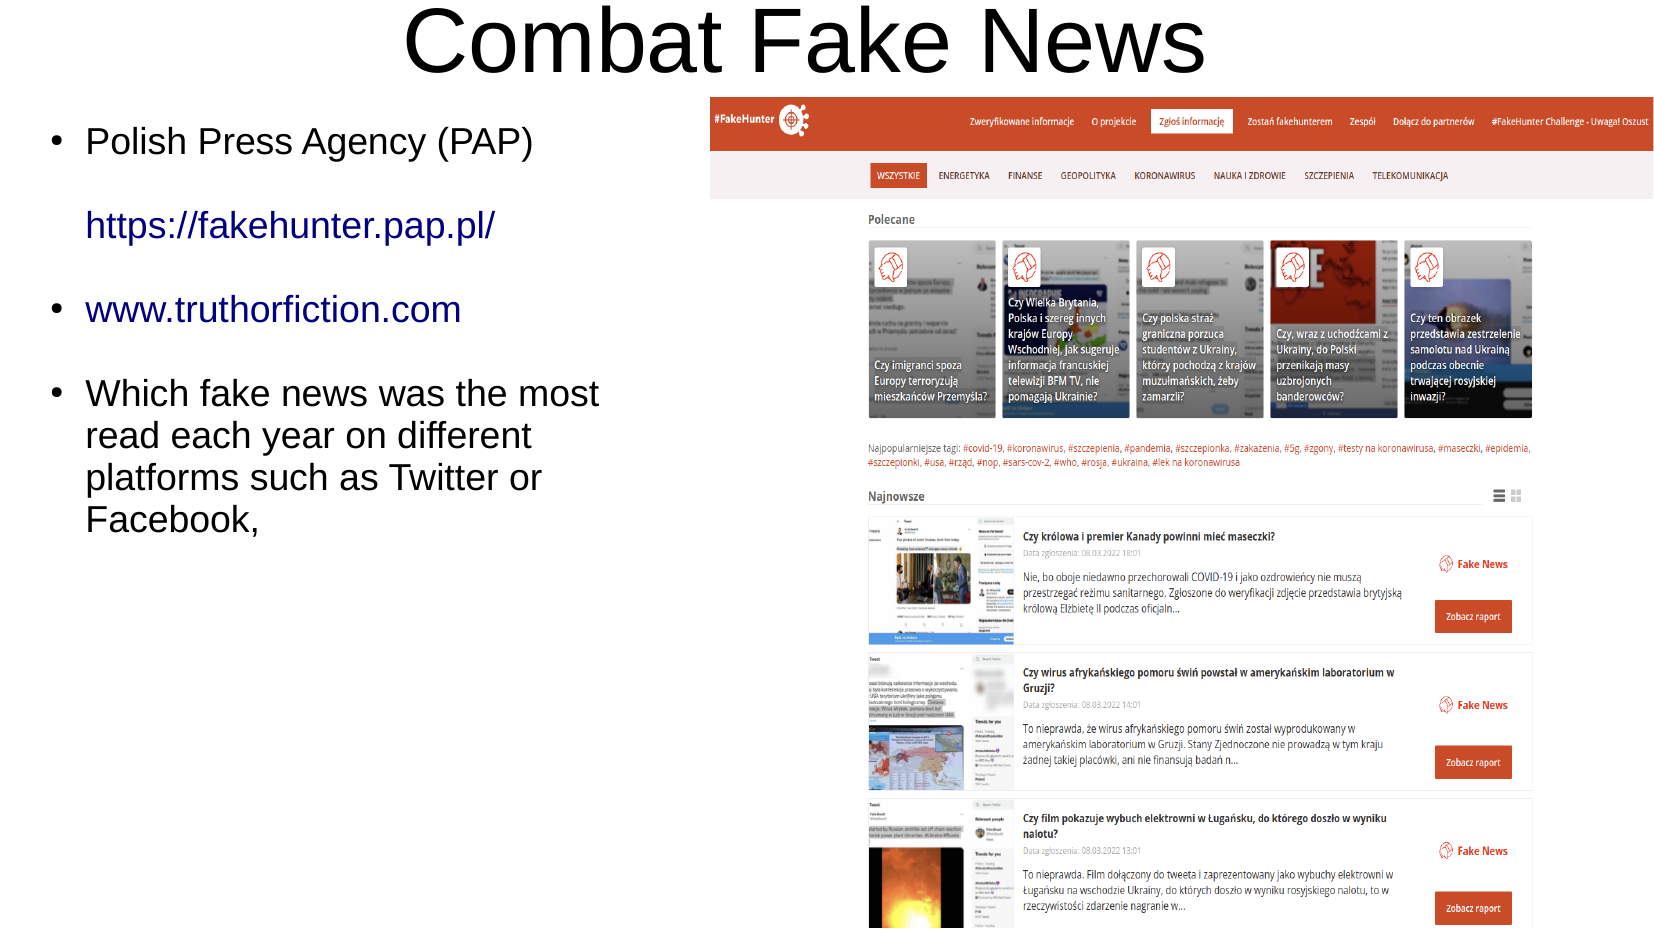

# Combat Fake News
Polish Press Agency (PAP)
https://fakehunter.pap.pl/
www.truthorfiction.com
Which fake news was the most read each year on different platforms such as Twitter or Facebook,